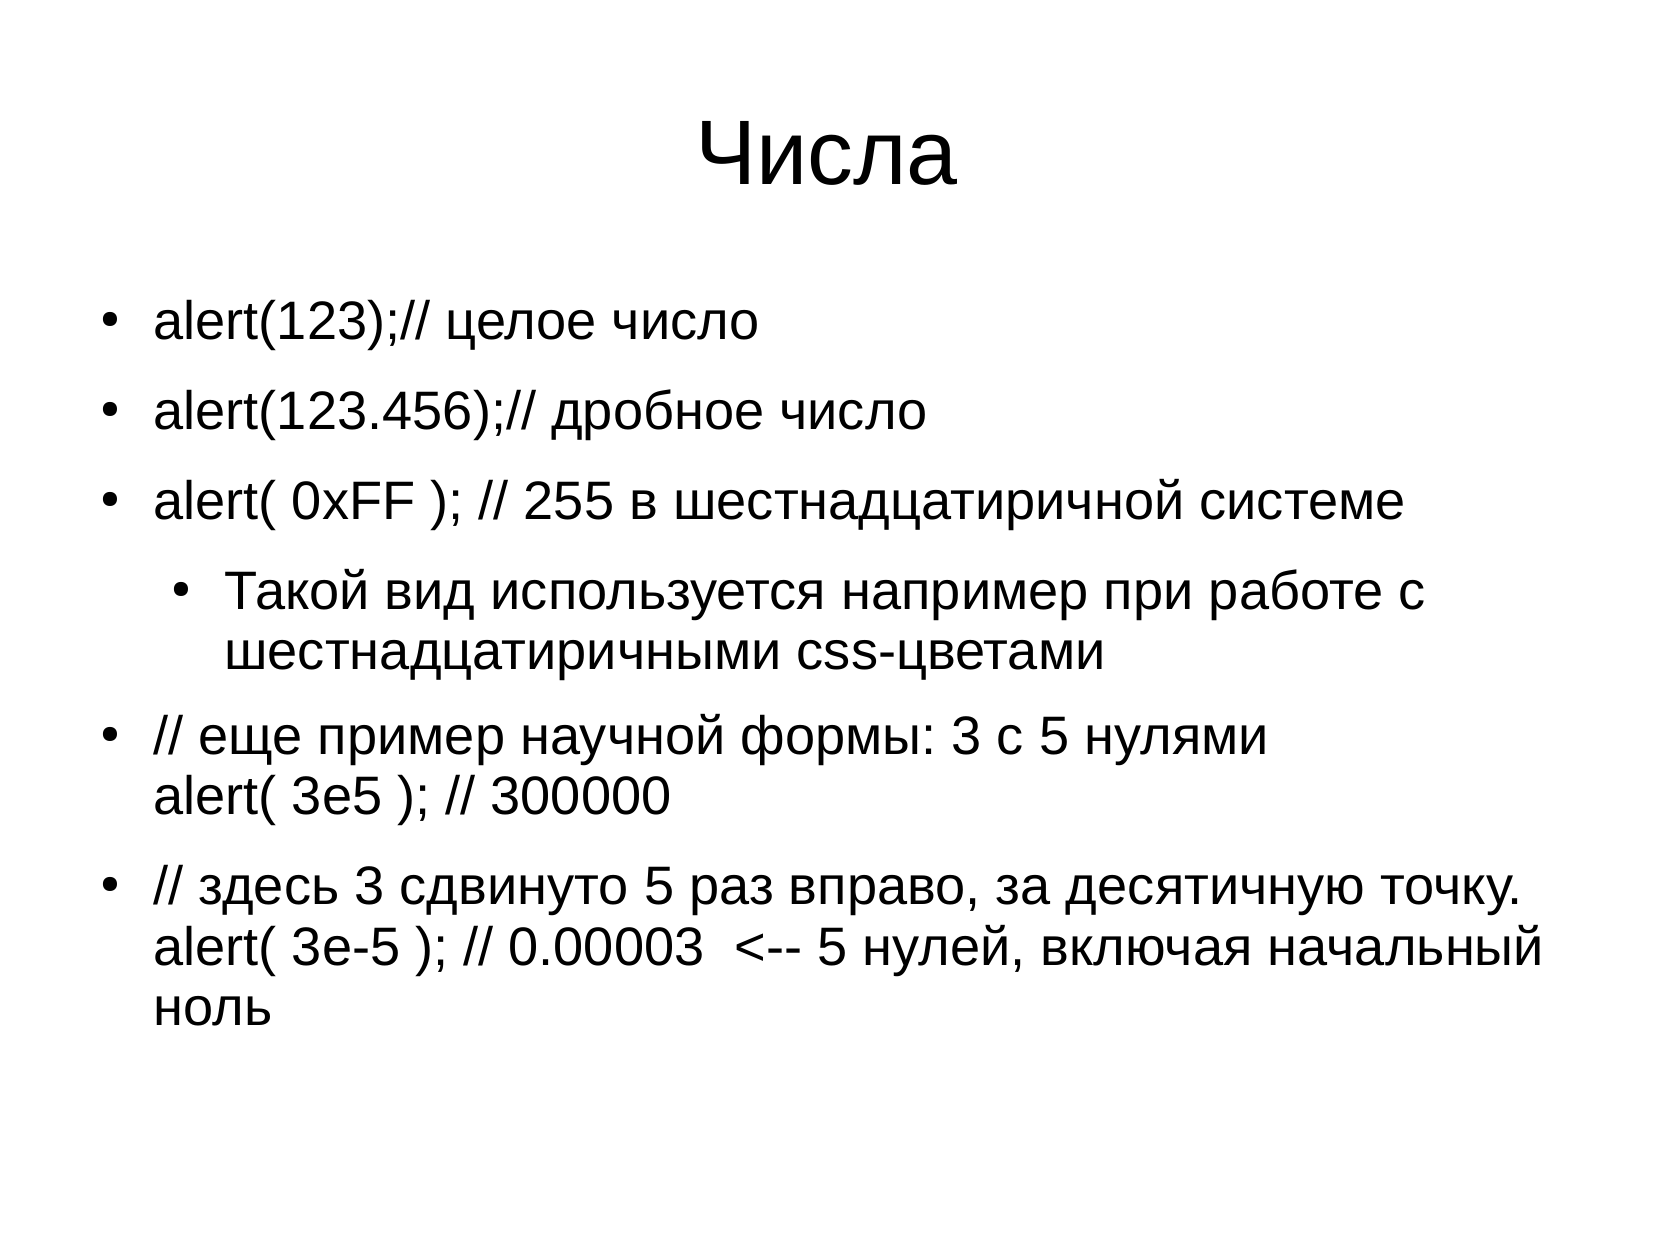

# Числа
alert(123);// целое число
alert(123.456);// дробное число
alert( 0xFF ); // 255 в шестнадцатиричной системе
Такой вид используется например при работе с шестнадцатиричными css-цветами
// еще пример научной формы: 3 с 5 нулями
alert( 3e5 ); // 300000
// здесь 3 сдвинуто 5 раз вправо, за десятичную точку.
alert( 3e-5 ); // 0.00003 <-- 5 нулей, включая начальный ноль